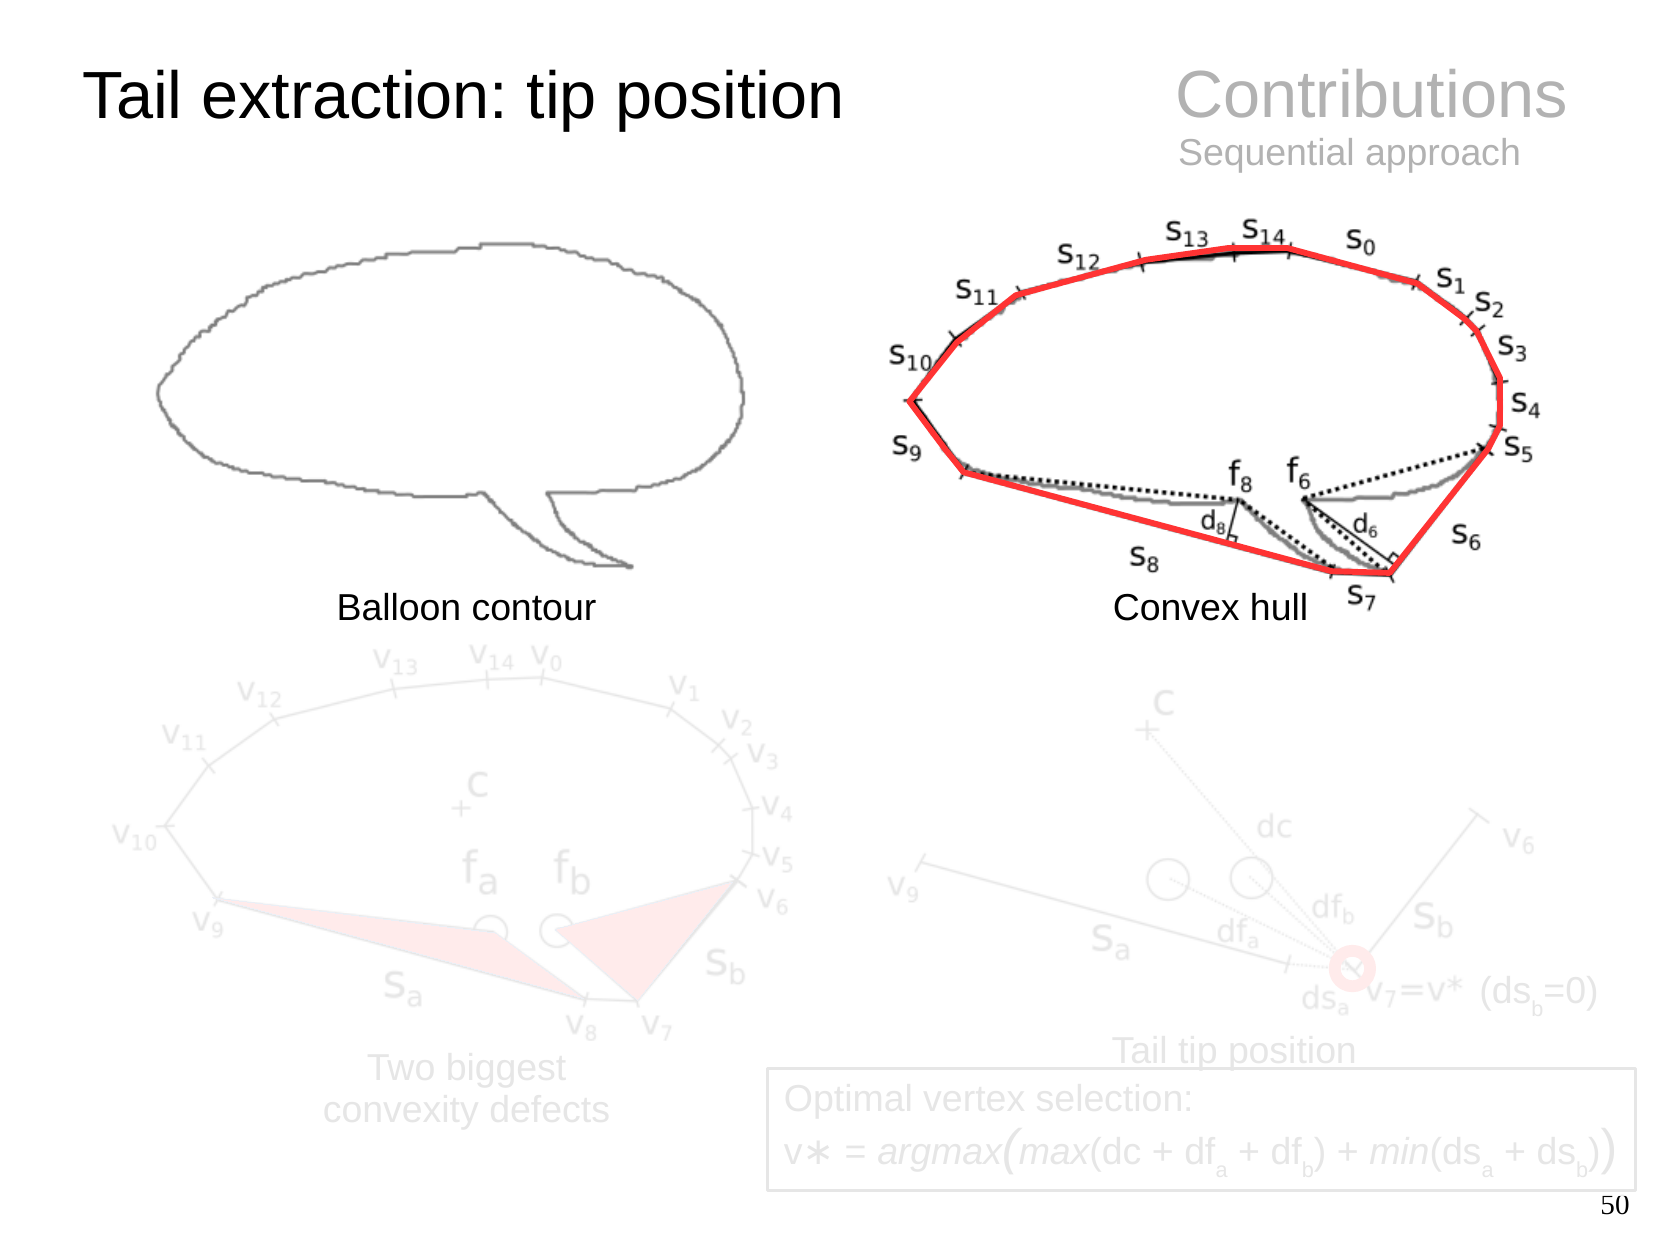

# Tail extraction: tip position
Balloon contour
Convex hull
(dsb=0)
Tail tip position
Two biggest convexity defects
Optimal vertex selection:
v∗ = argmax(max(dc + dfa + dfb) + min(dsa + dsb))
50